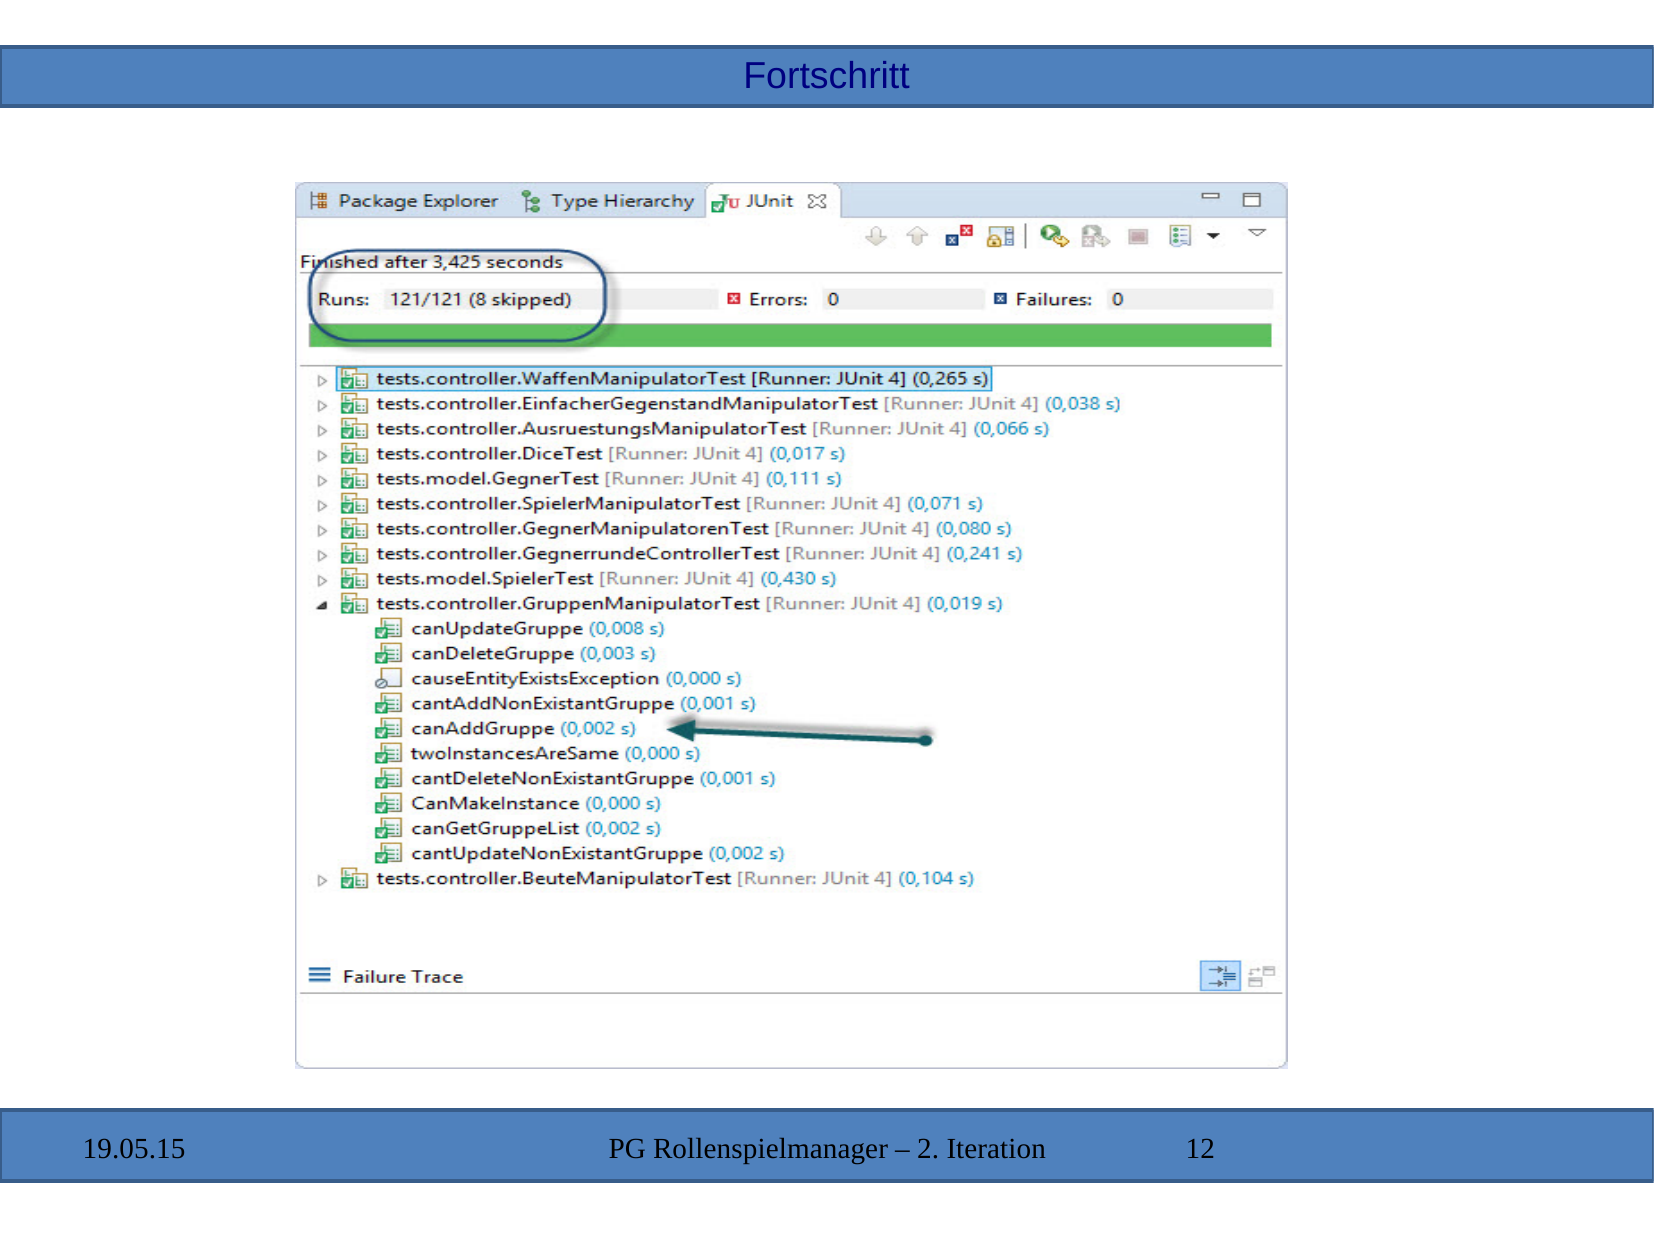

Fortschritt
#
19.05.15
PG Rollenspielmanager – 2. Iteration
11